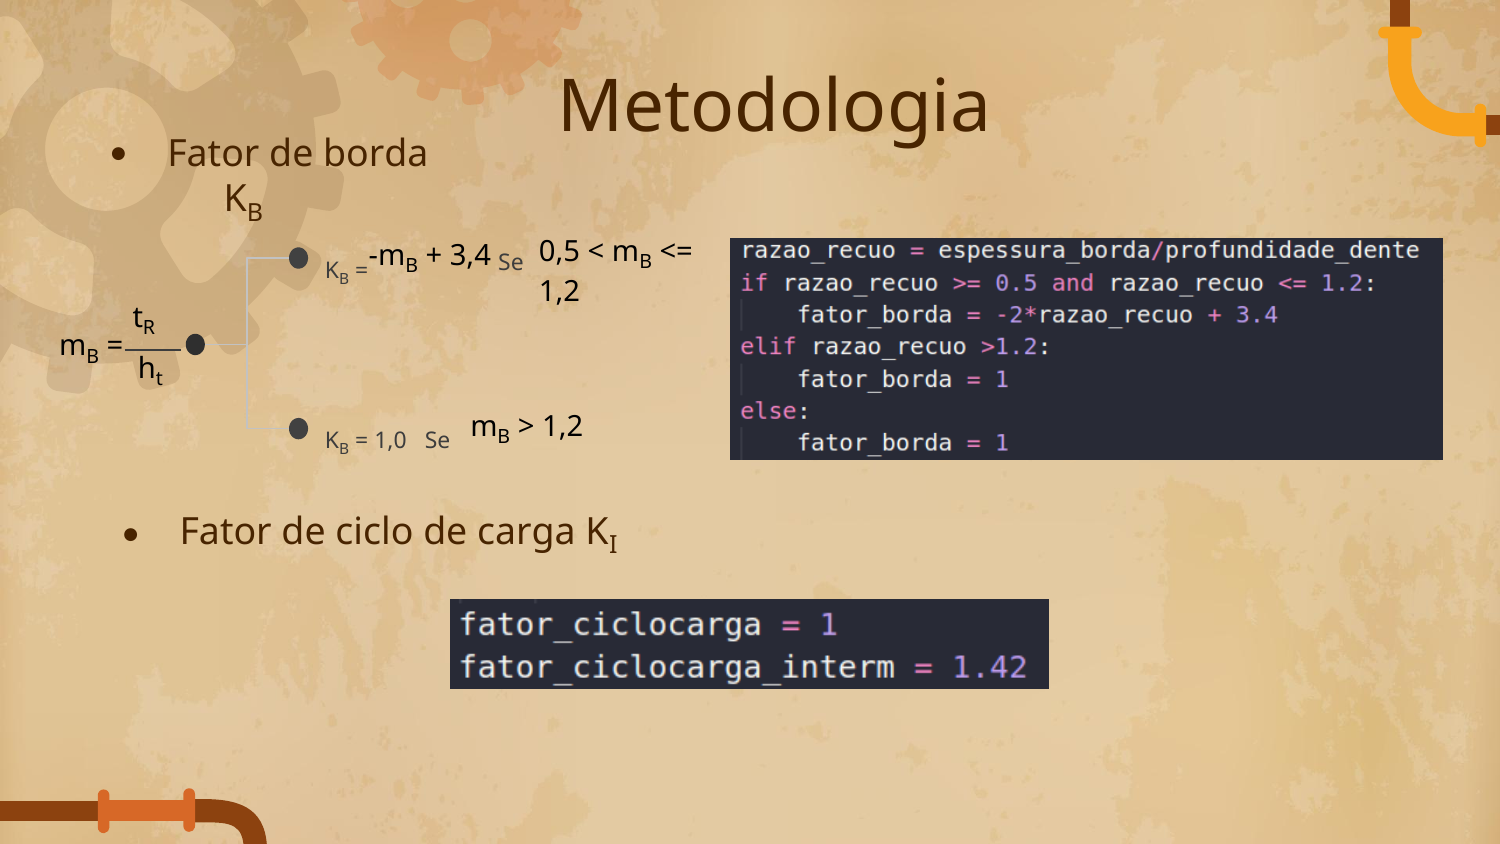

Metodologia
# Fator de borda KB
0,5 < mB <= 1,2
-mB + 3,4
Se
KB =
tR
mB =
ht
mB > 1,2
KB = 1,0
Se
Fator de ciclo de carga KI